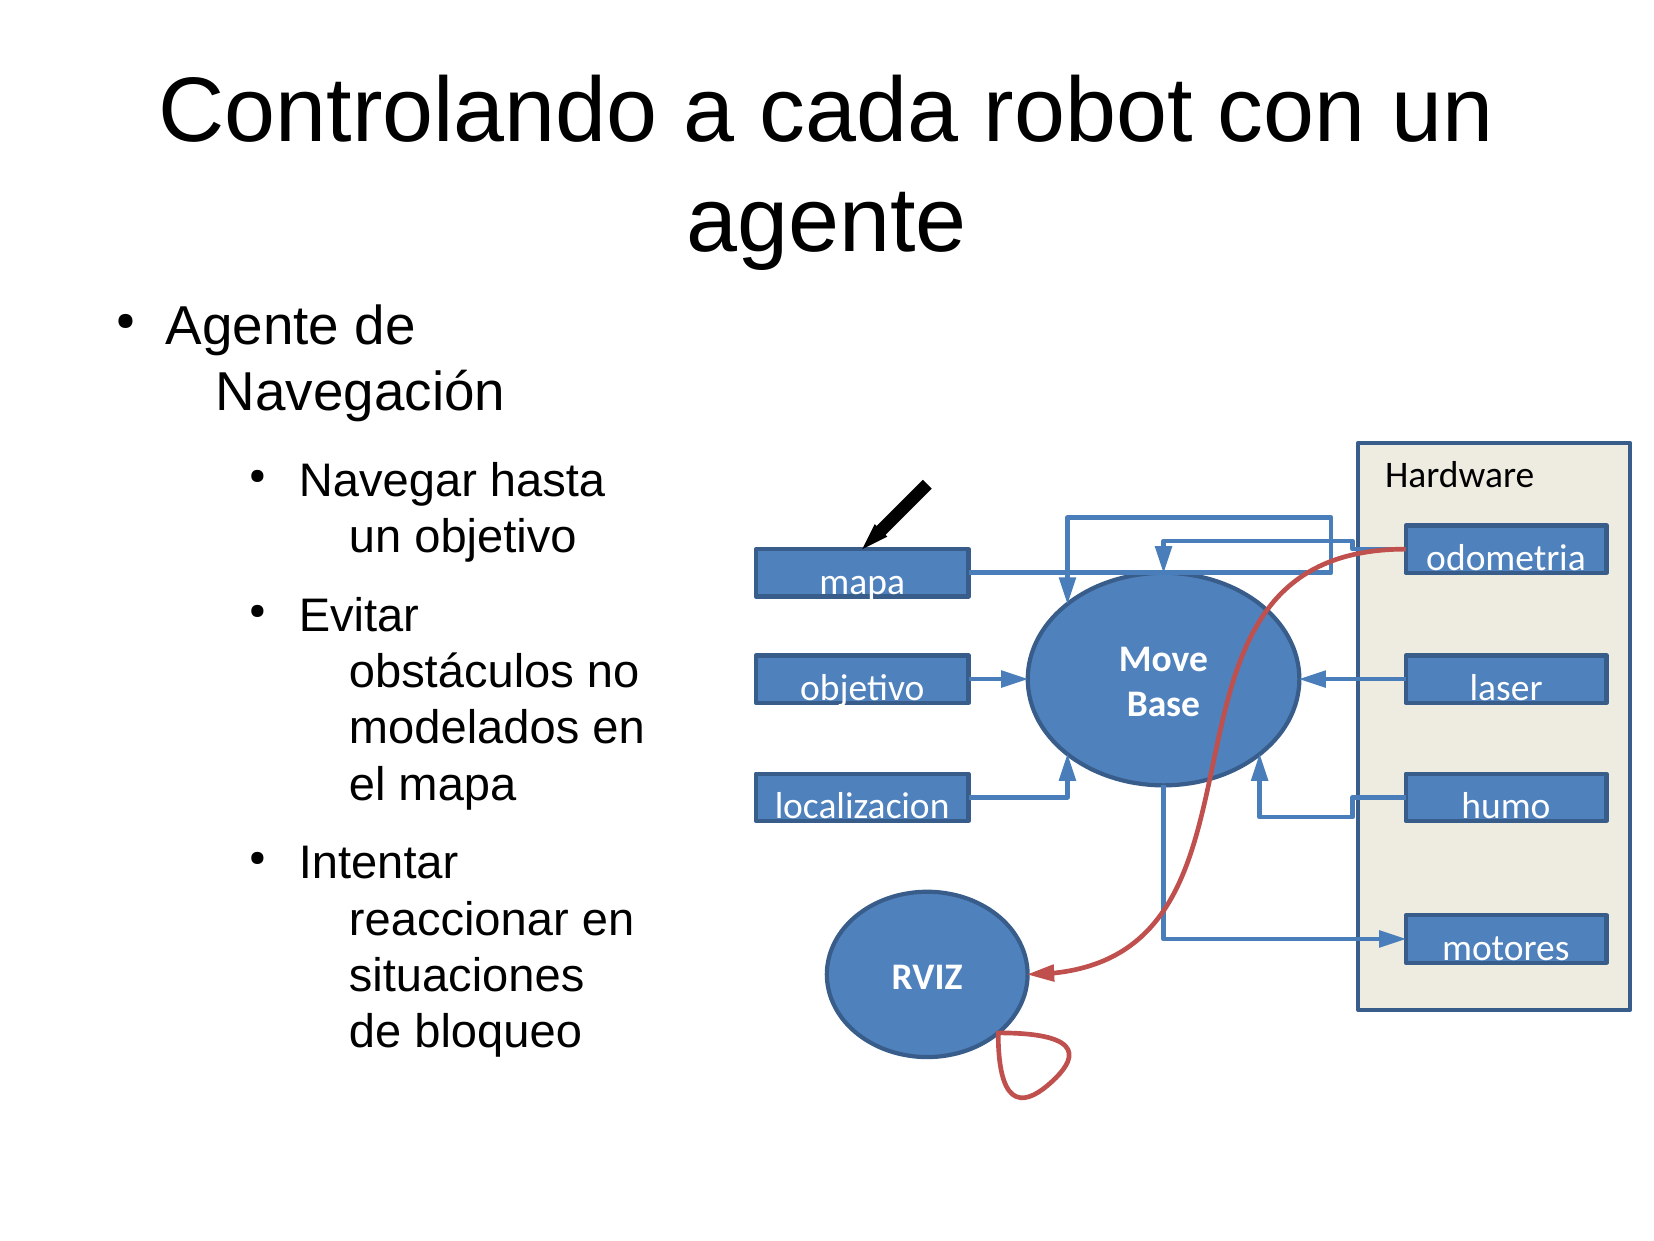

# Controlando a cada robot con un agente
Agente de Navegación
Navegar hasta un objetivo
Evitar obstáculos no modelados en el mapa
Intentar reaccionar en situaciones de bloqueo
Hardware
odometria
mapa
Move Base
objetivo
laser
localizacion
humo
RVIZ
motores